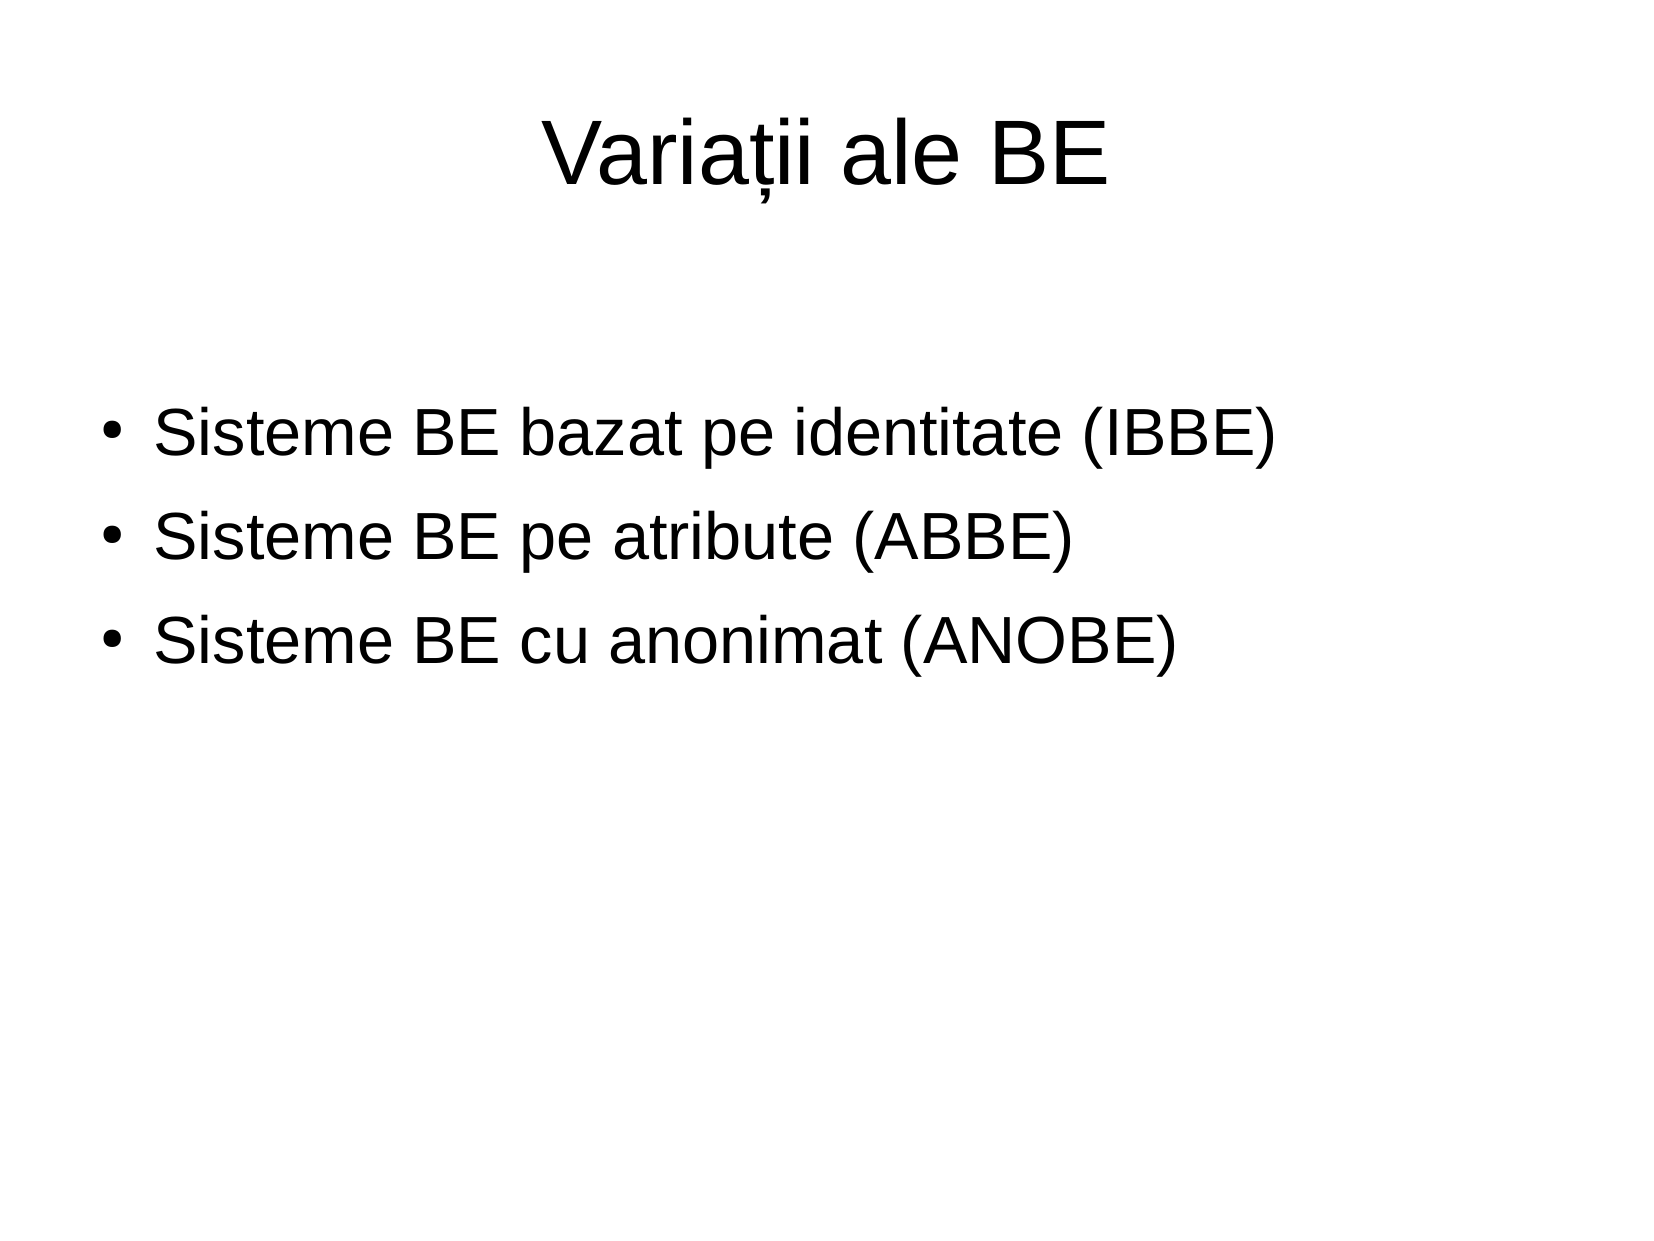

# Variații ale BE
Sisteme BE bazat pe identitate (IBBE)
Sisteme BE pe atribute (ABBE)
Sisteme BE cu anonimat (ANOBE)